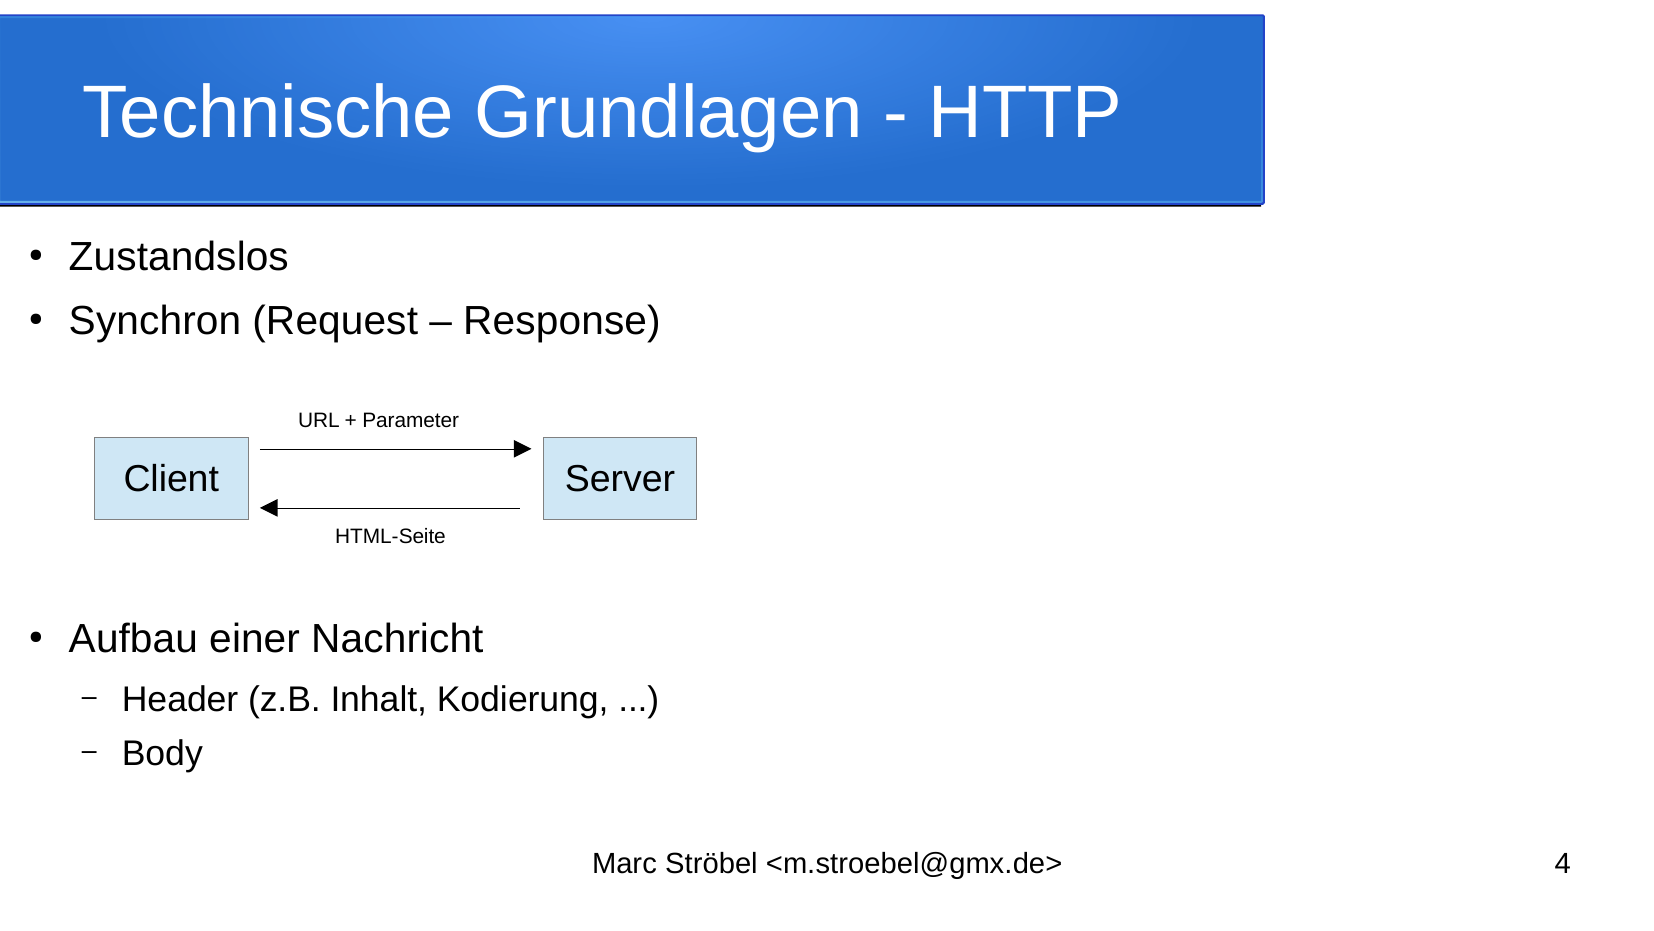

Technische Grundlagen - HTTP
# Zustandslos
Synchron (Request – Response)
Aufbau einer Nachricht
Header (z.B. Inhalt, Kodierung, ...)
Body
URL + Parameter
Client
Server
HTML-Seite
Marc Ströbel <m.stroebel@gmx.de>
4